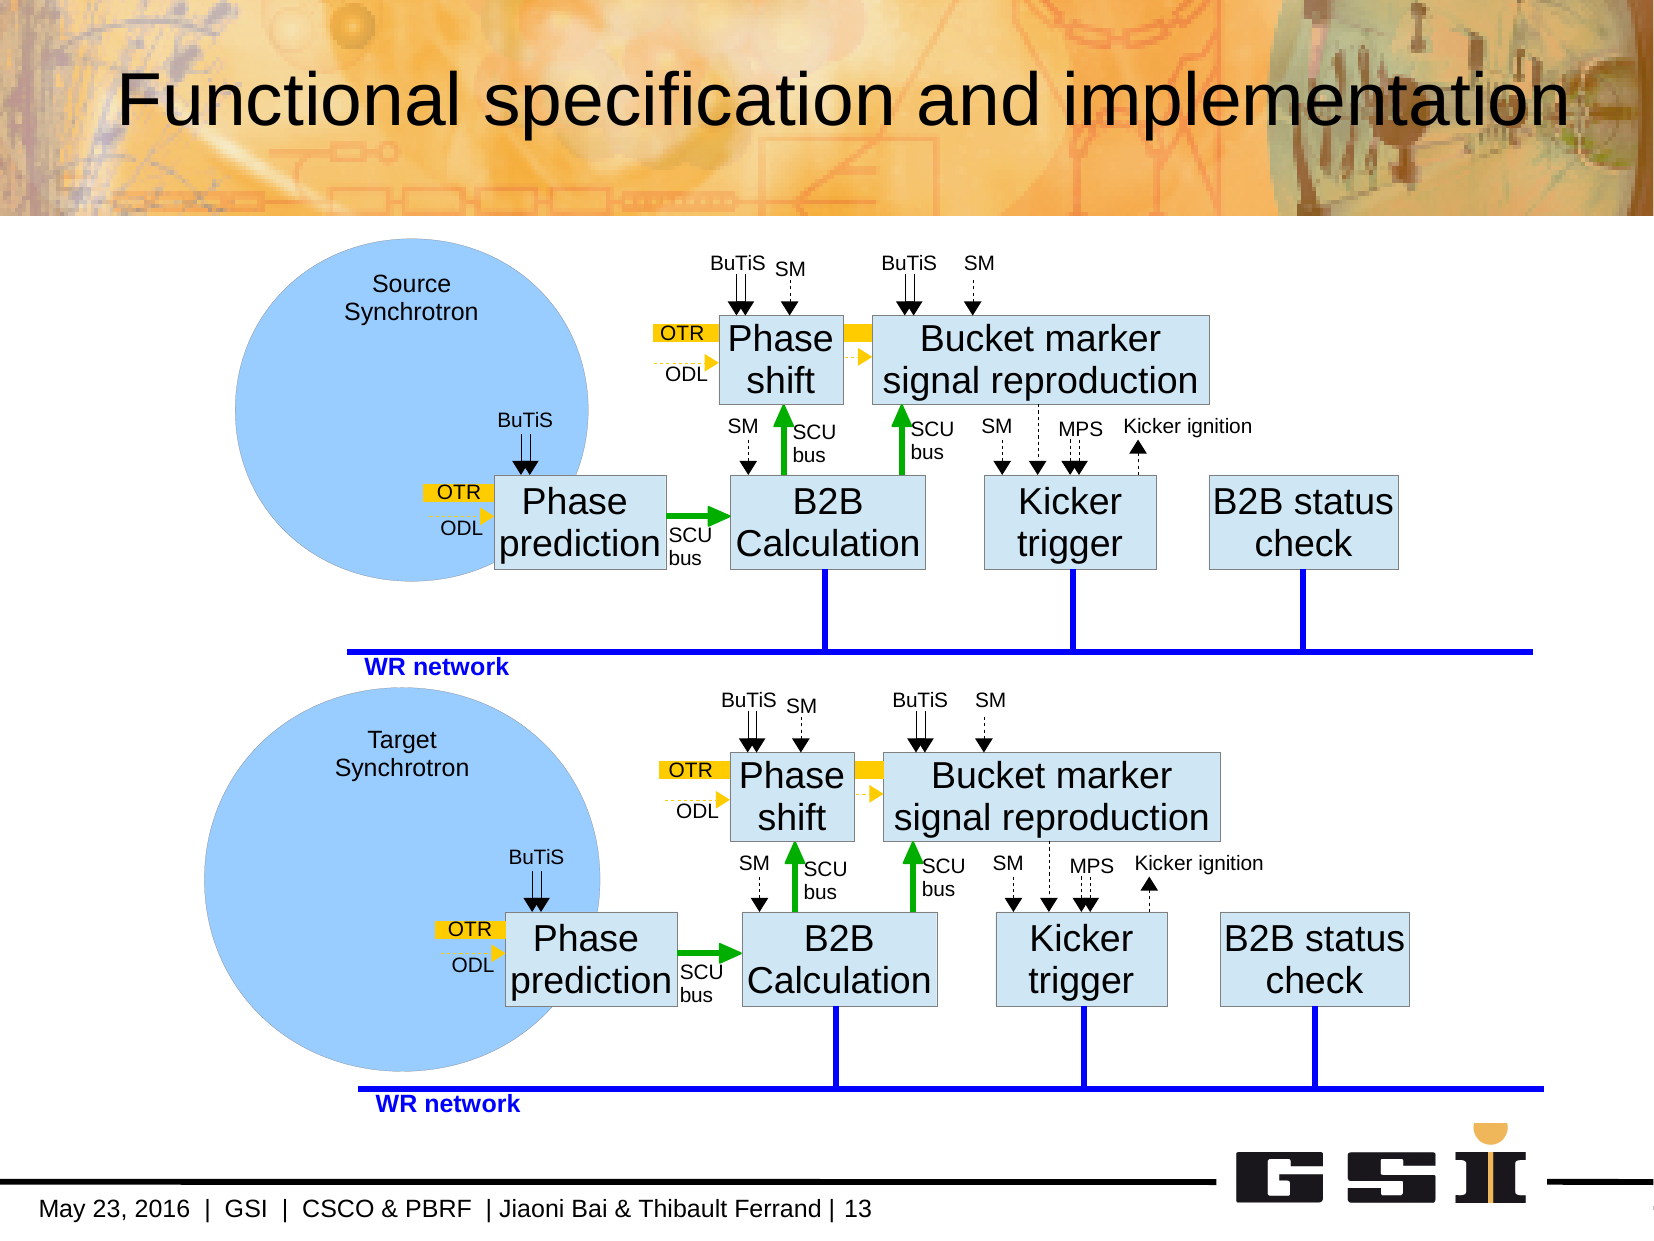

# Functional specification and implementation
13
May 23, 2016 | GSI | CSCO & PBRF | Jiaoni Bai & Thibault Ferrand |